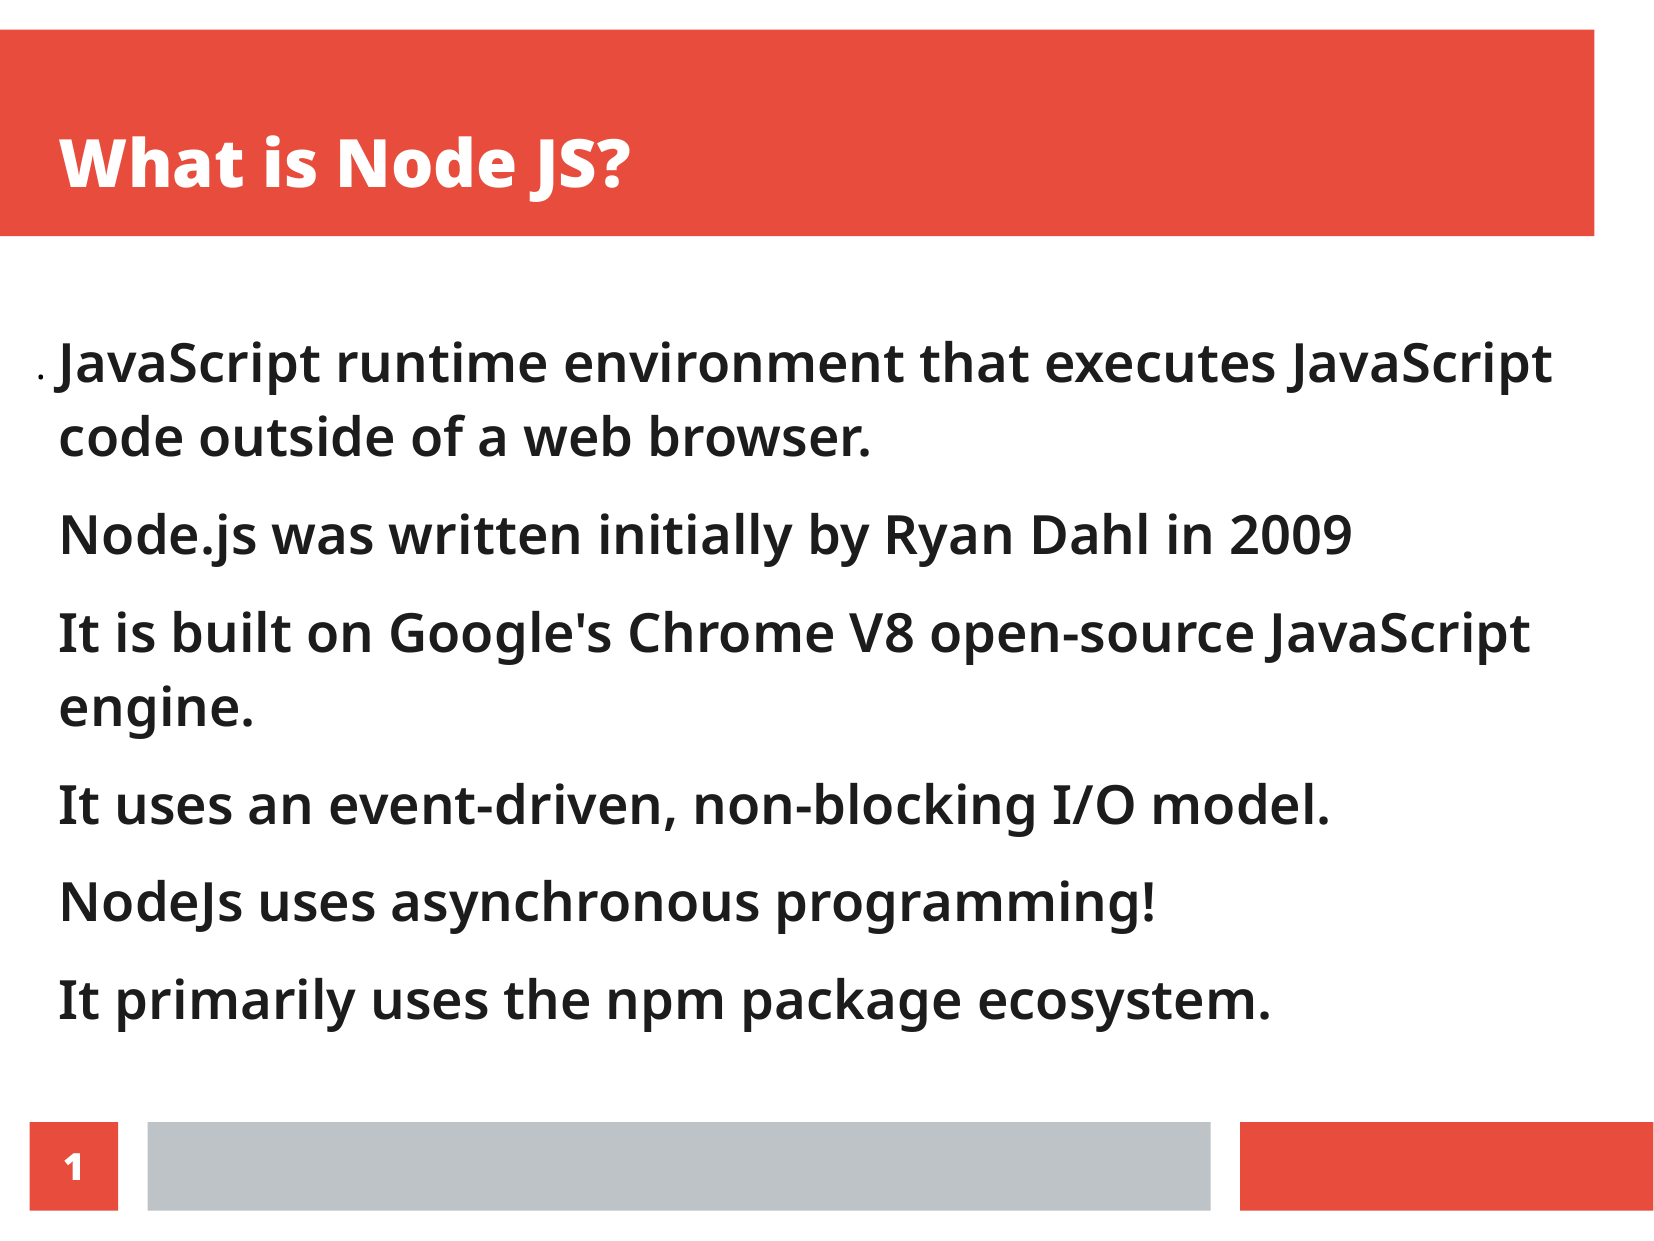

# What is Node JS?
JavaScript runtime environment that executes JavaScript code outside of a web browser.
Node.js was written initially by Ryan Dahl in 2009
It is built on Google's Chrome V8 open-source JavaScript engine.
It uses an event-driven, non-blocking I/O model.
NodeJs uses asynchronous programming!
It primarily uses the npm package ecosystem.
.
1